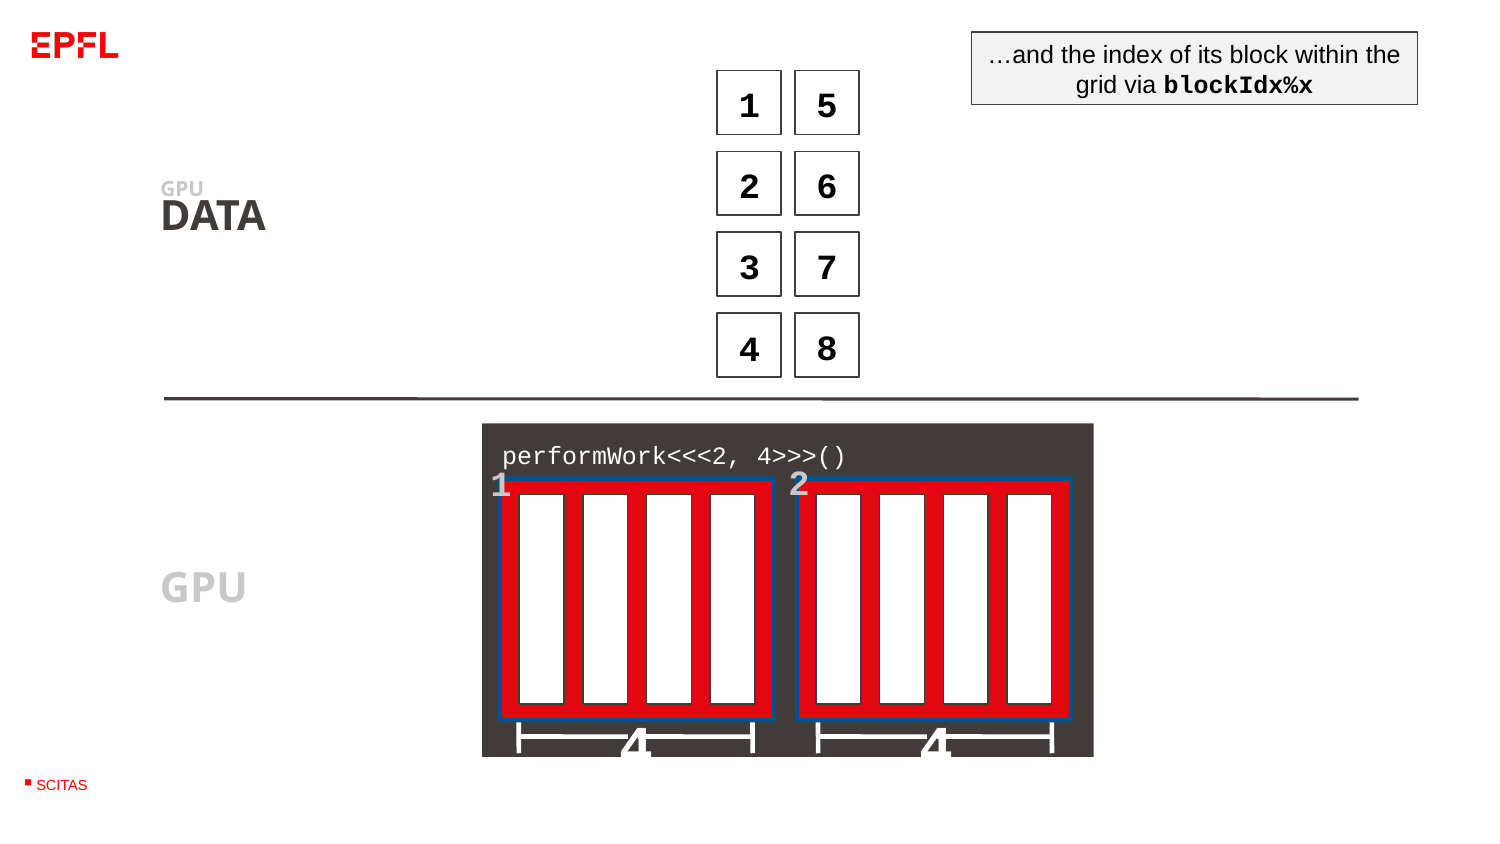

…and the index of its block within the grid via blockIdx%x
5
6
7
8
1
2
3
4
GPU
DATA
performWork<<<2, 4>>>()
2
1
GPU
4
4